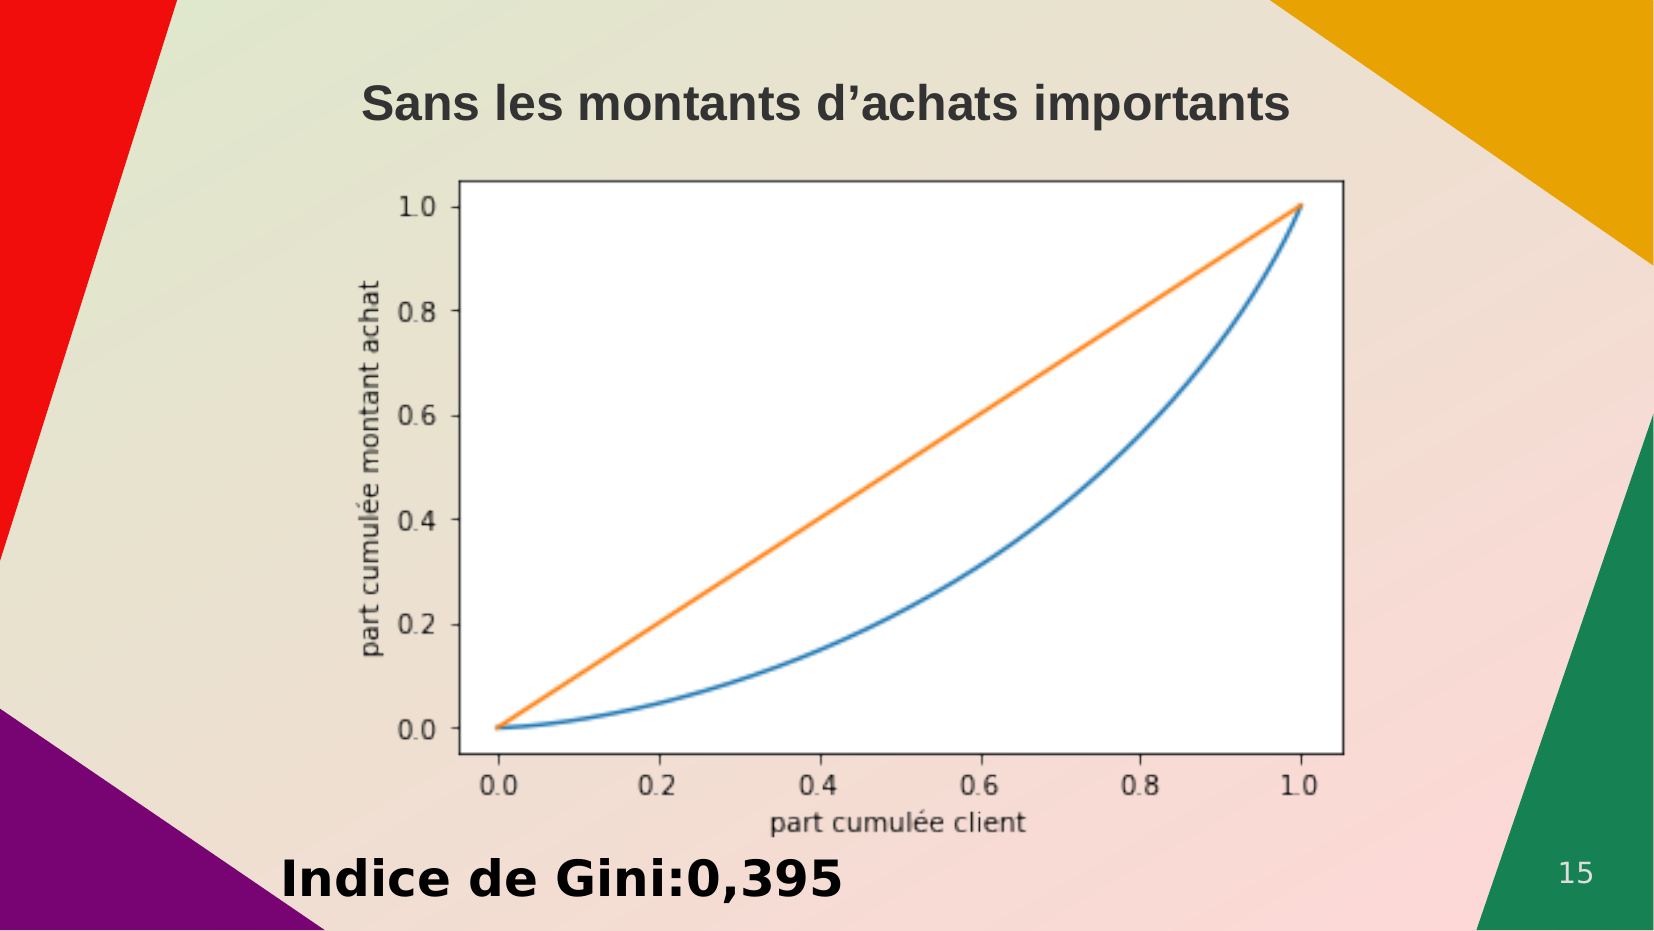

# Sans les montants d’achats importants
Indice de Gini:0,395
15